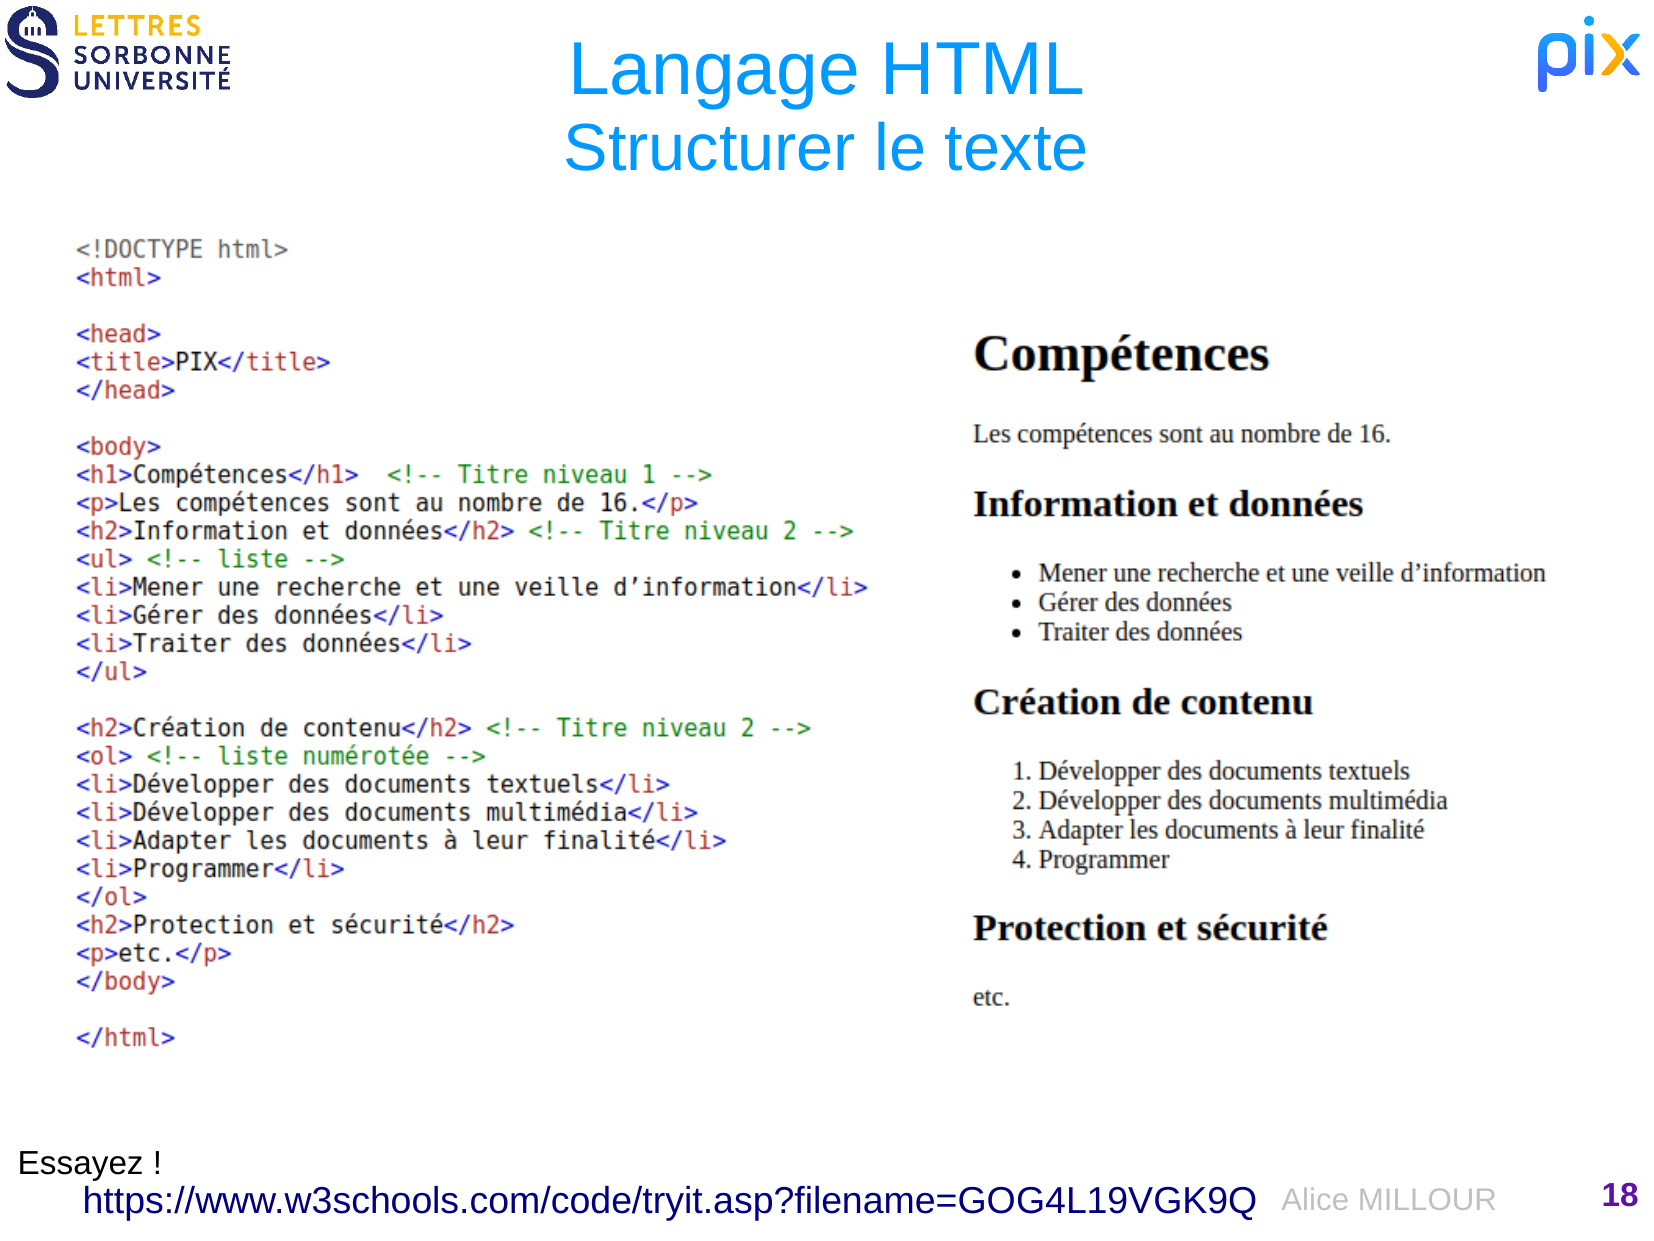

# Langage HTML Structurer le texte
Essayez !
https://www.w3schools.com/code/tryit.asp?filename=GOG4L19VGK9Q